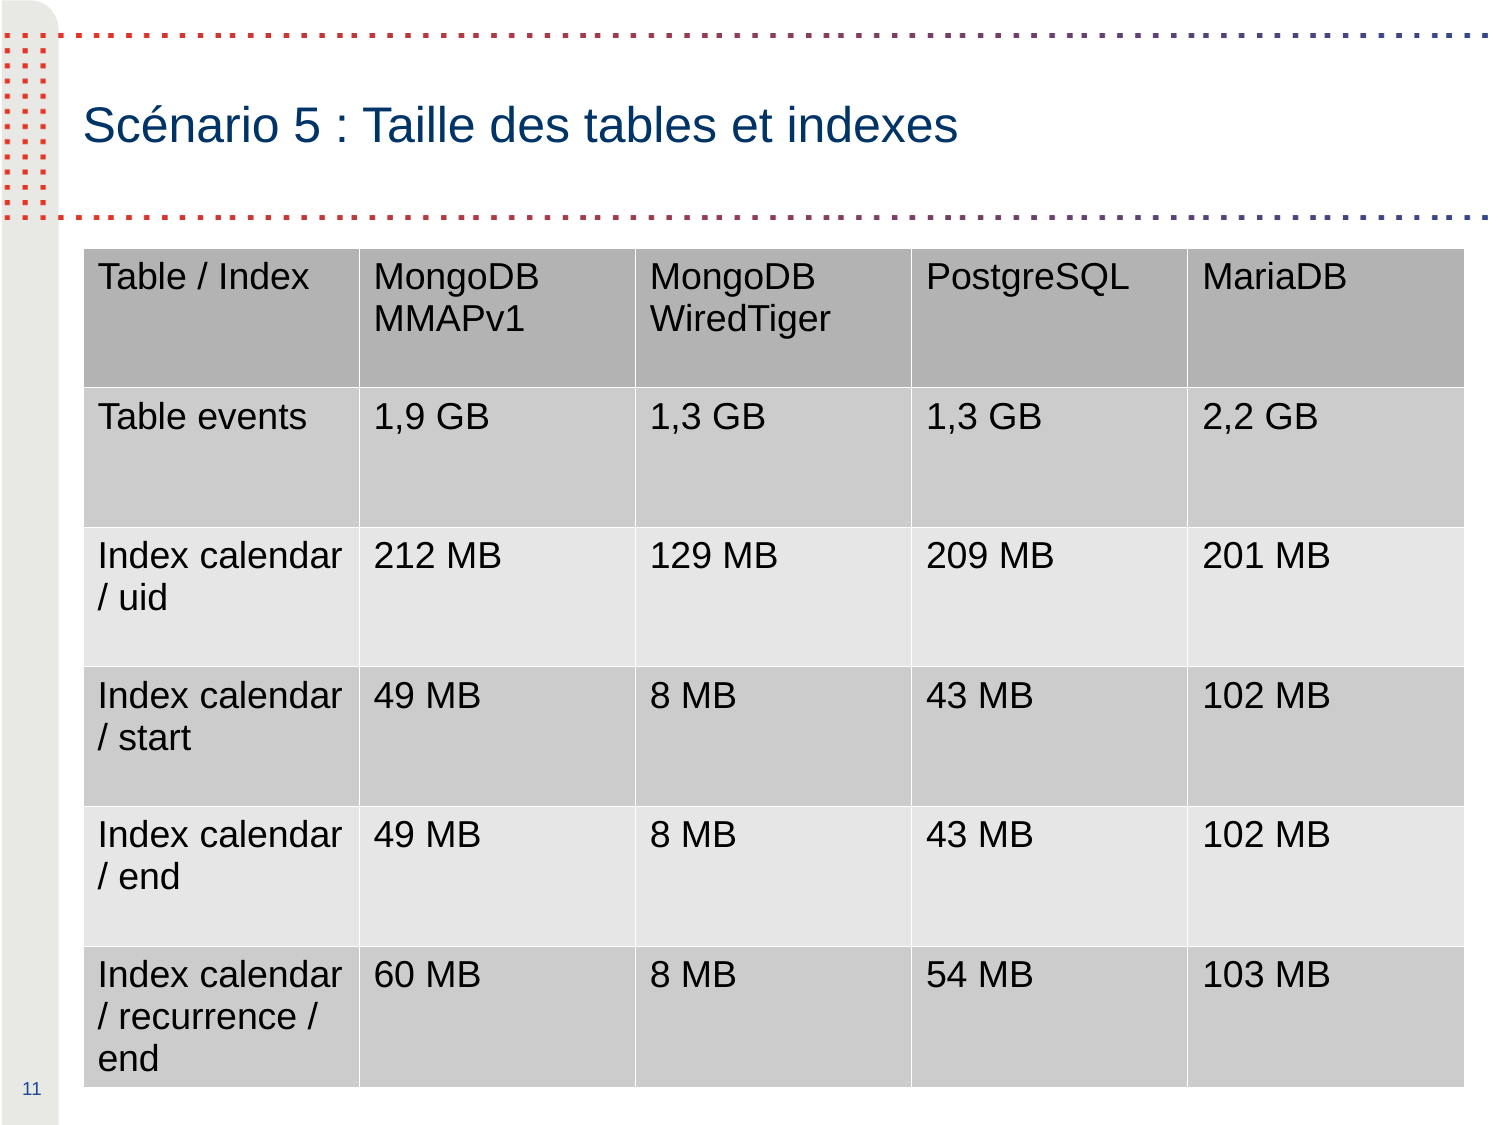

# Scénario 5 : Taille des tables et indexes
| Table / Index | MongoDB MMAPv1 | MongoDB WiredTiger | PostgreSQL | MariaDB |
| --- | --- | --- | --- | --- |
| Table events | 1,9 GB | 1,3 GB | 1,3 GB | 2,2 GB |
| Index calendar / uid | 212 MB | 129 MB | 209 MB | 201 MB |
| Index calendar / start | 49 MB | 8 MB | 43 MB | 102 MB |
| Index calendar / end | 49 MB | 8 MB | 43 MB | 102 MB |
| Index calendar / recurrence / end | 60 MB | 8 MB | 54 MB | 103 MB |